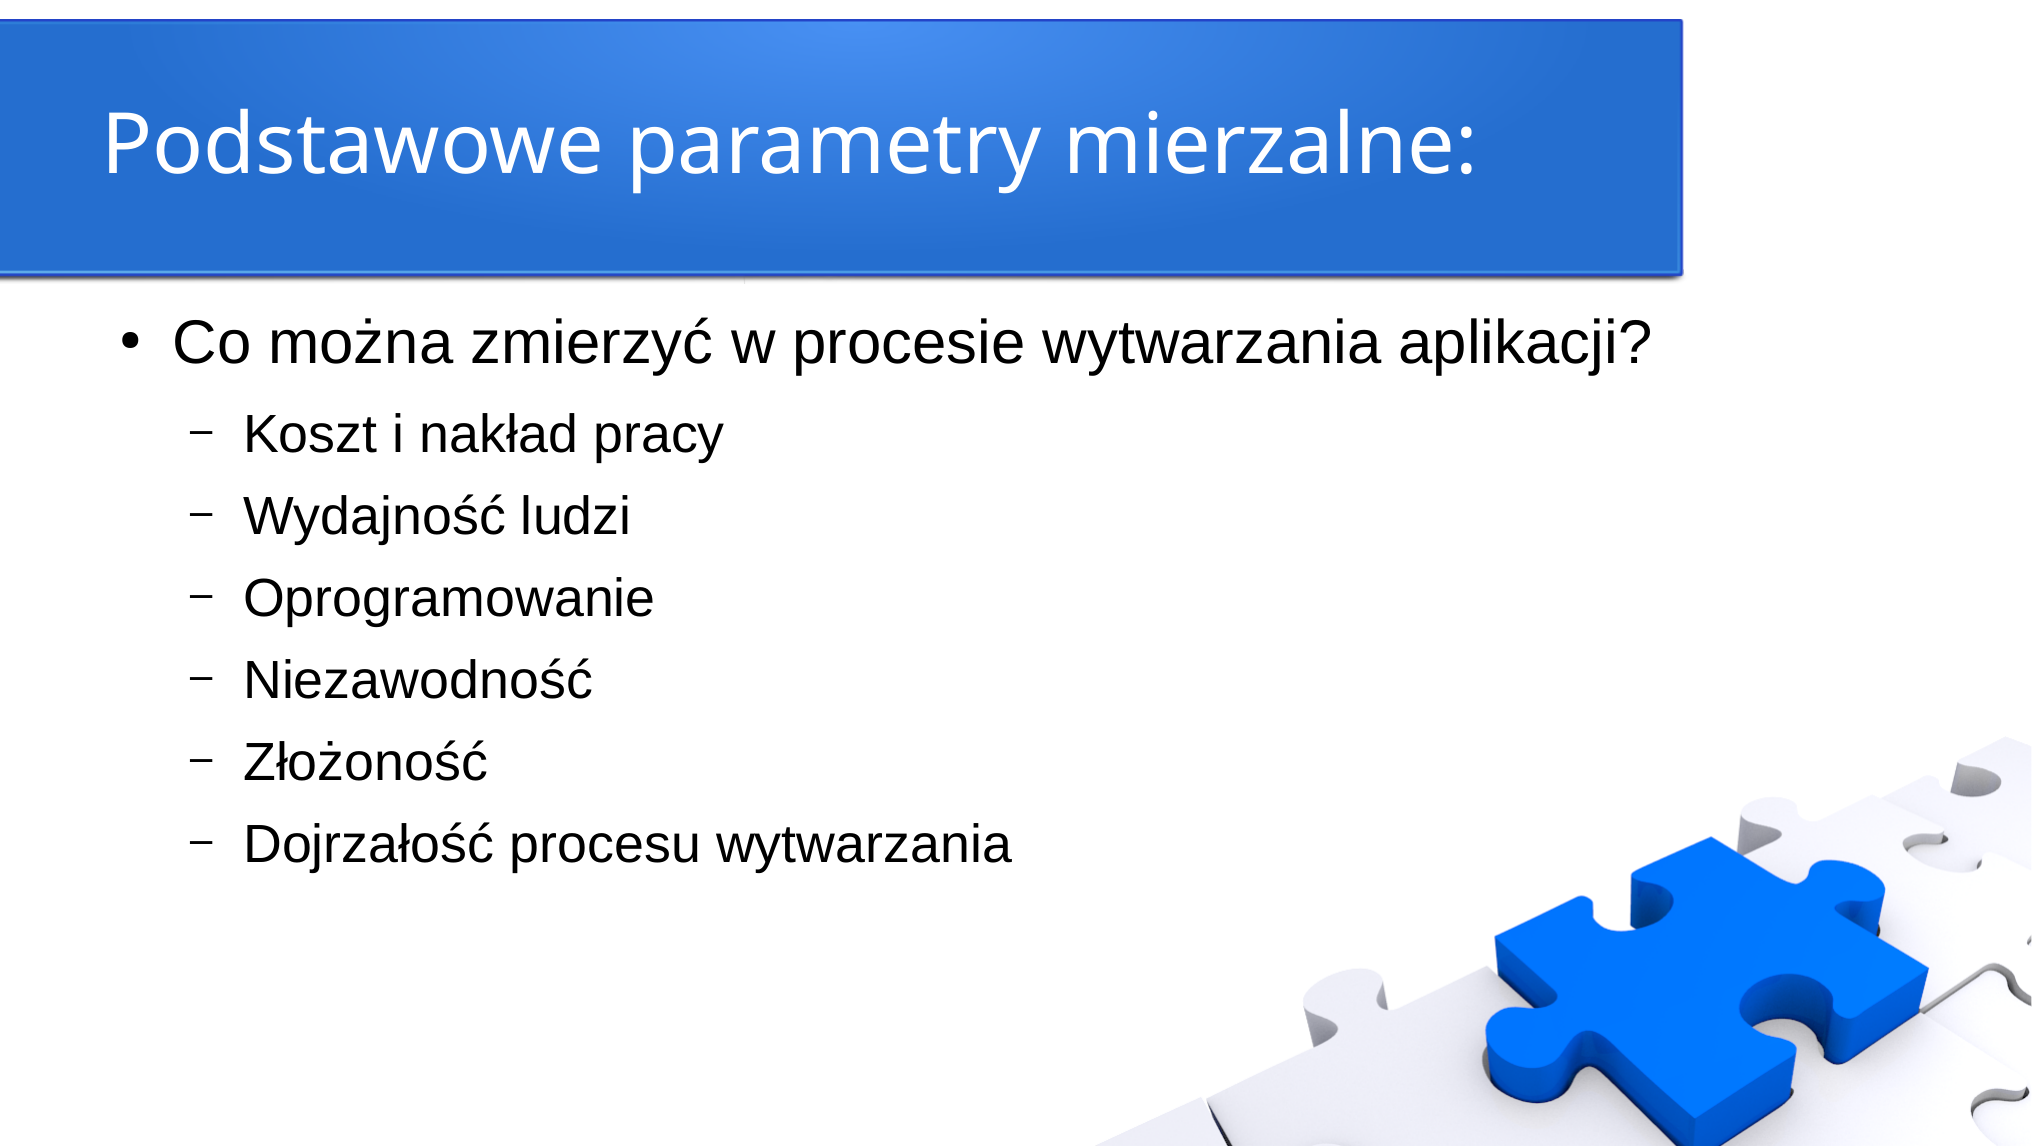

# Podstawowe parametry mierzalne:
Co można zmierzyć w procesie wytwarzania aplikacji?
Koszt i nakład pracy
Wydajność ludzi
Oprogramowanie
Niezawodność
Złożoność
Dojrzałość procesu wytwarzania